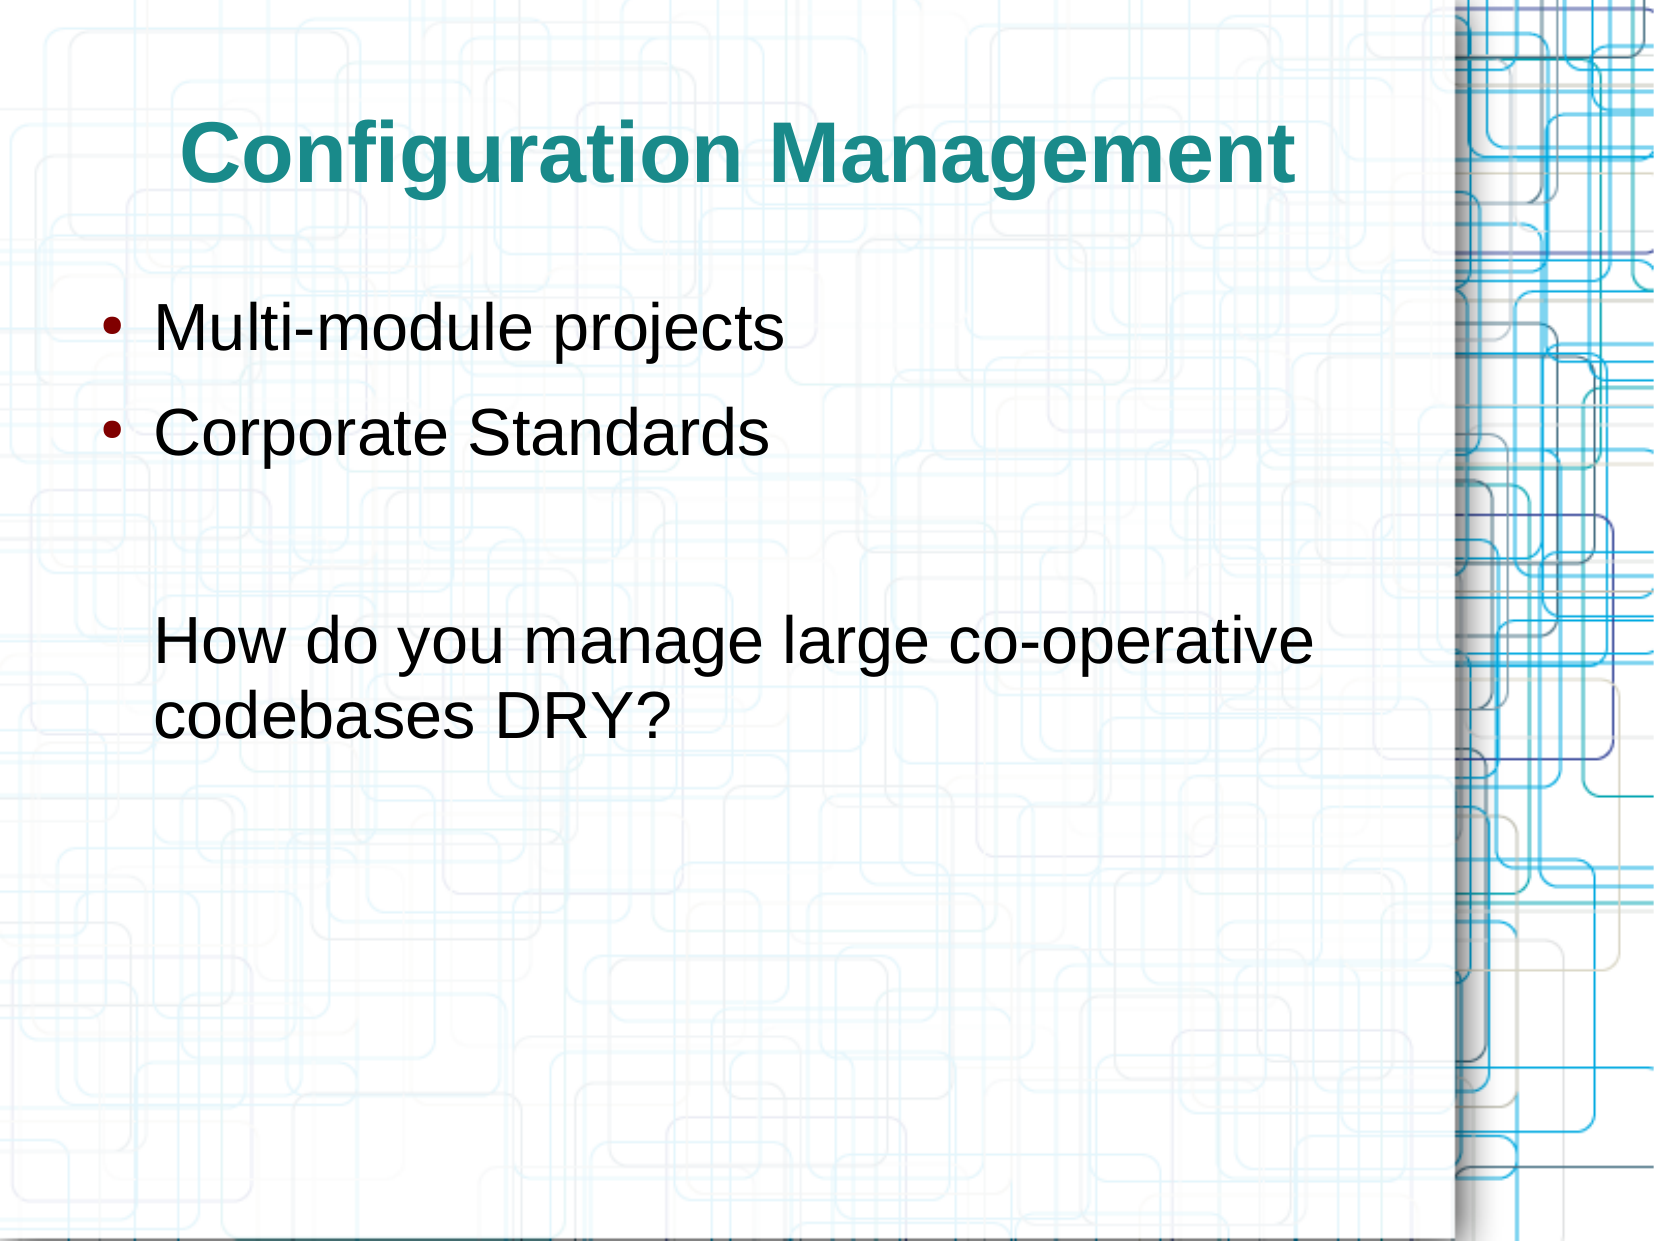

# Configuration Management
Multi-module projects
Corporate Standards
How do you manage large co-operative codebases DRY?